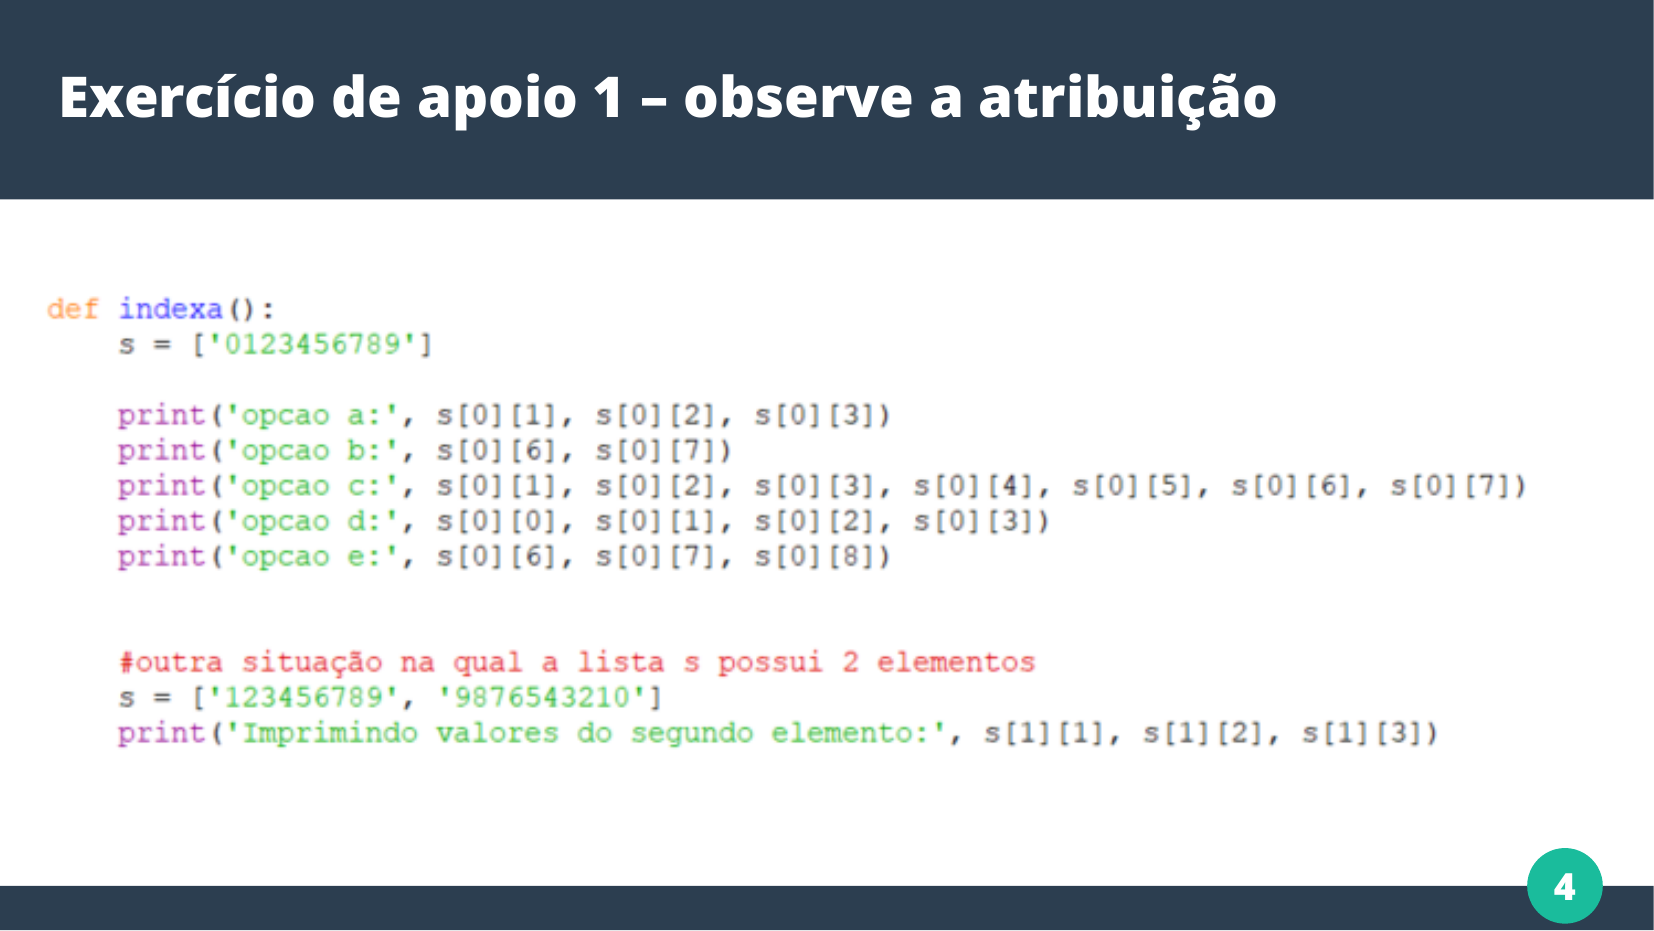

# Exercício de apoio 1 – observe a atribuição